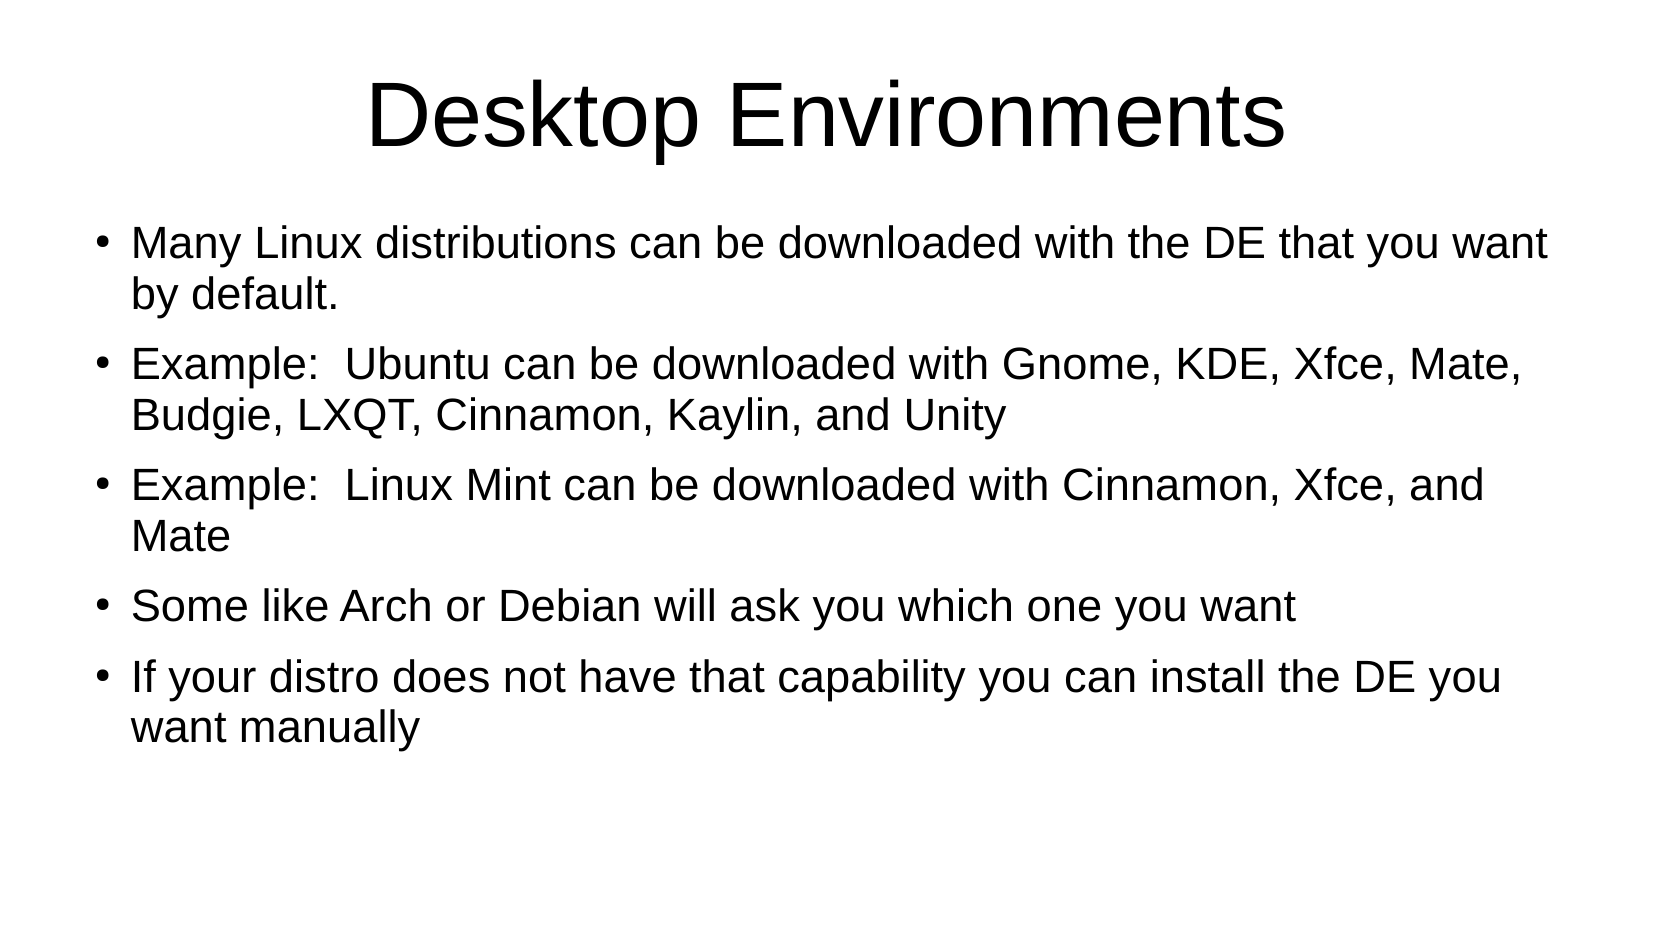

# Desktop Environments
Many Linux distributions can be downloaded with the DE that you want by default.
Example: Ubuntu can be downloaded with Gnome, KDE, Xfce, Mate, Budgie, LXQT, Cinnamon, Kaylin, and Unity
Example: Linux Mint can be downloaded with Cinnamon, Xfce, and Mate
Some like Arch or Debian will ask you which one you want
If your distro does not have that capability you can install the DE you want manually